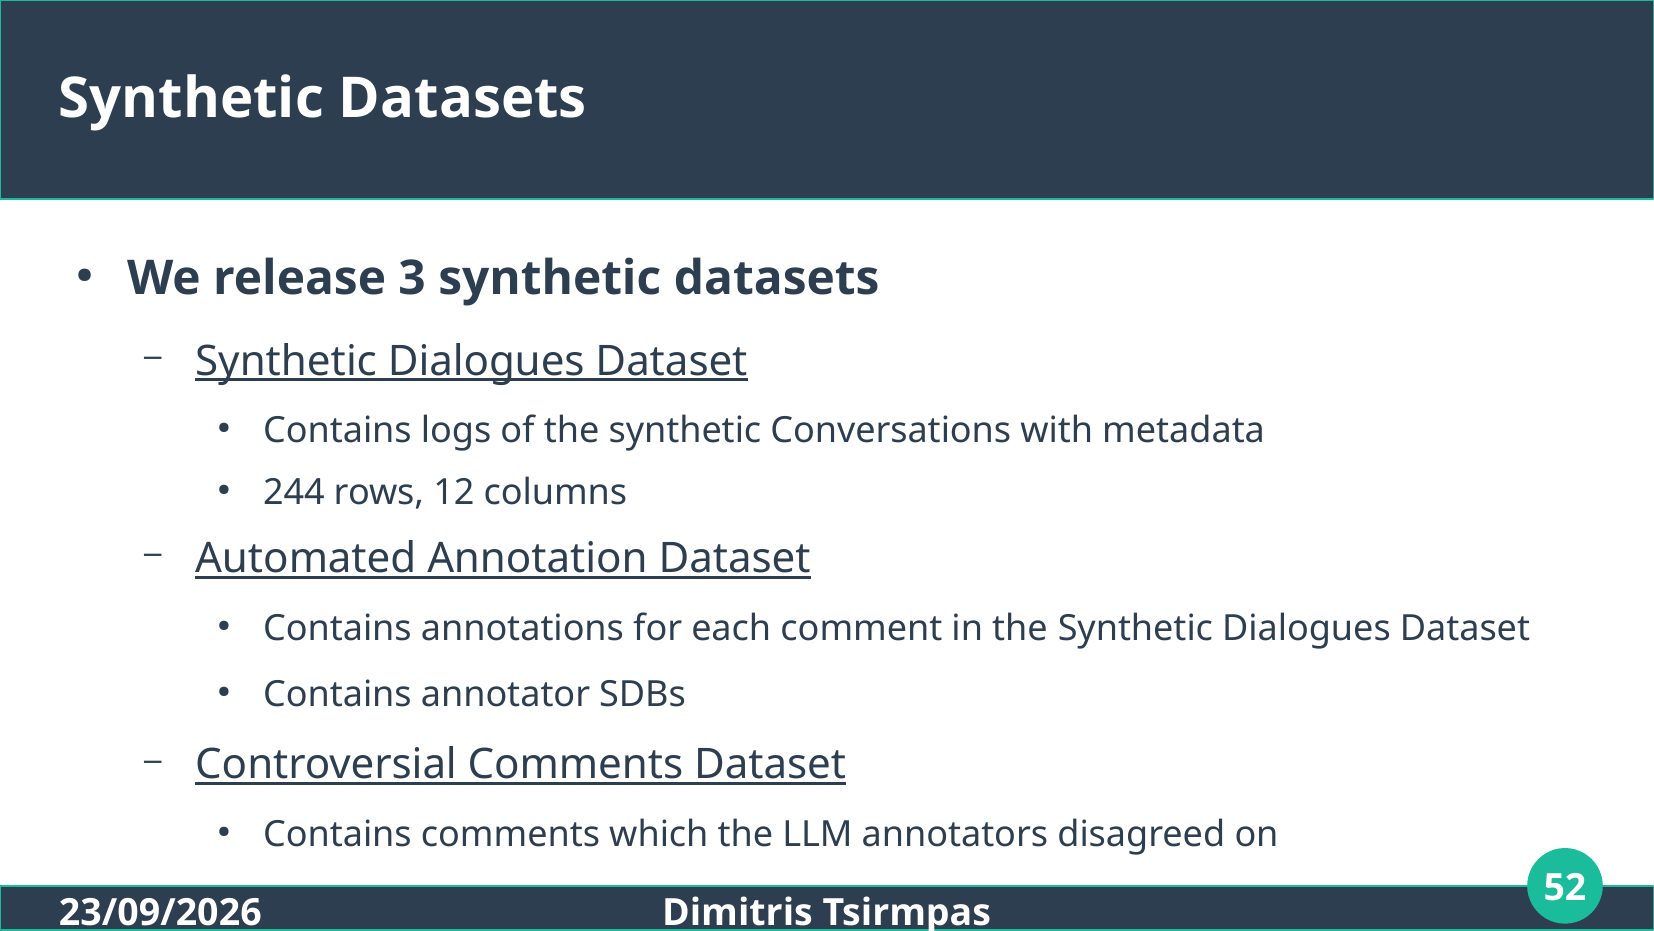

# Synthetic Datasets
We release 3 synthetic datasets
Synthetic Dialogues Dataset
Contains logs of the synthetic Conversations with metadata
244 rows, 12 columns
Automated Annotation Dataset
Contains annotations for each comment in the Synthetic Dialogues Dataset
Contains annotator SDBs
Controversial Comments Dataset
Contains comments which the LLM annotators disagreed on
52
Dimitris Tsirmpas